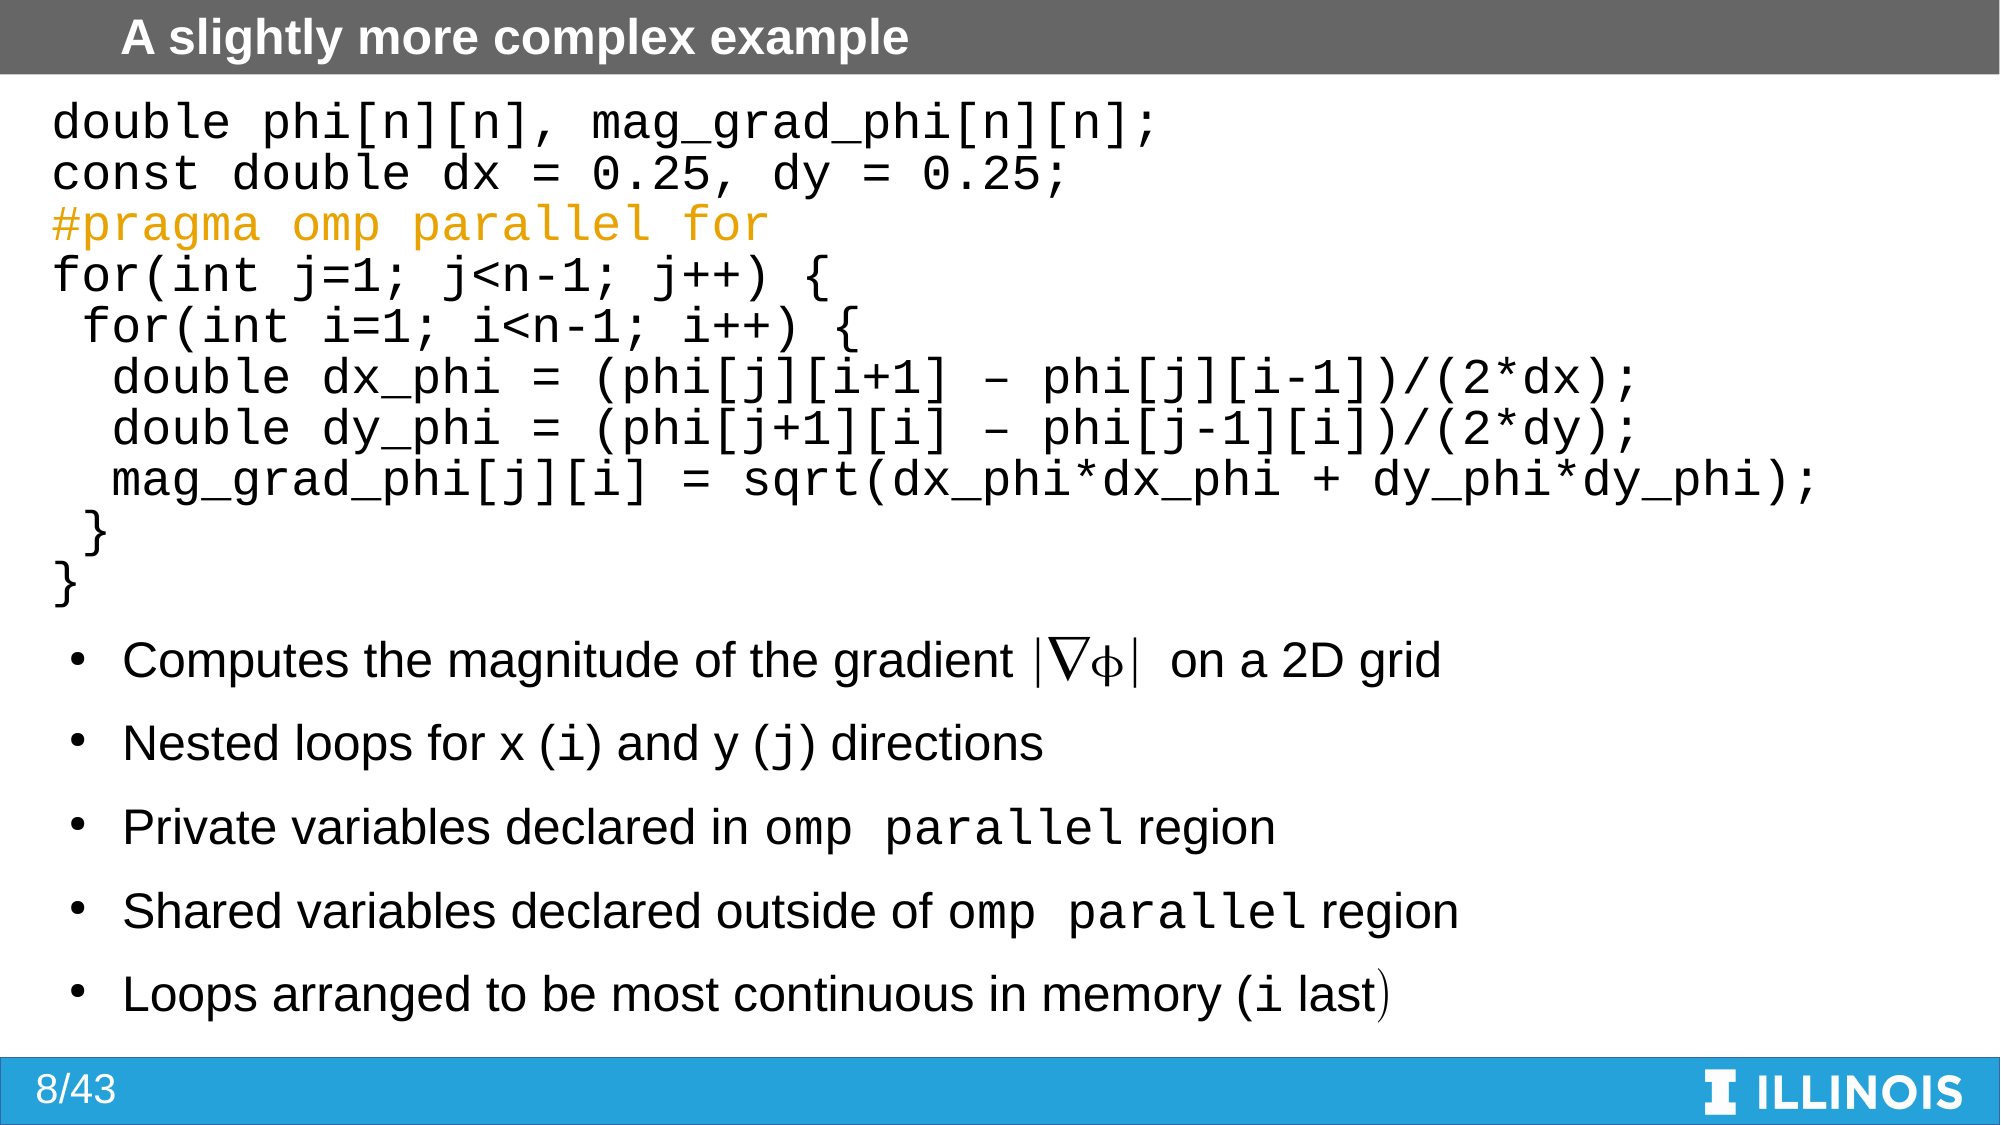

# A slightly more complex example
double phi[n][n], mag_grad_phi[n][n];
const double dx = 0.25, dy = 0.25;
#pragma omp parallel for
for(int j=1; j<n-1; j++) {
 for(int i=1; i<n-1; i++) {
 double dx_phi = (phi[j][i+1] – phi[j][i-1])/(2*dx);
 double dy_phi = (phi[j+1][i] – phi[j-1][i])/(2*dy);
 mag_grad_phi[j][i] = sqrt(dx_phi*dx_phi + dy_phi*dy_phi);
 }
}
Computes the magnitude of the gradient |∇| on a 2D grid
Nested loops for x (i) and y (j) directions
Private variables declared in omp parallel region
Shared variables declared outside of omp parallel region
Loops arranged to be most continuous in memory (i last)